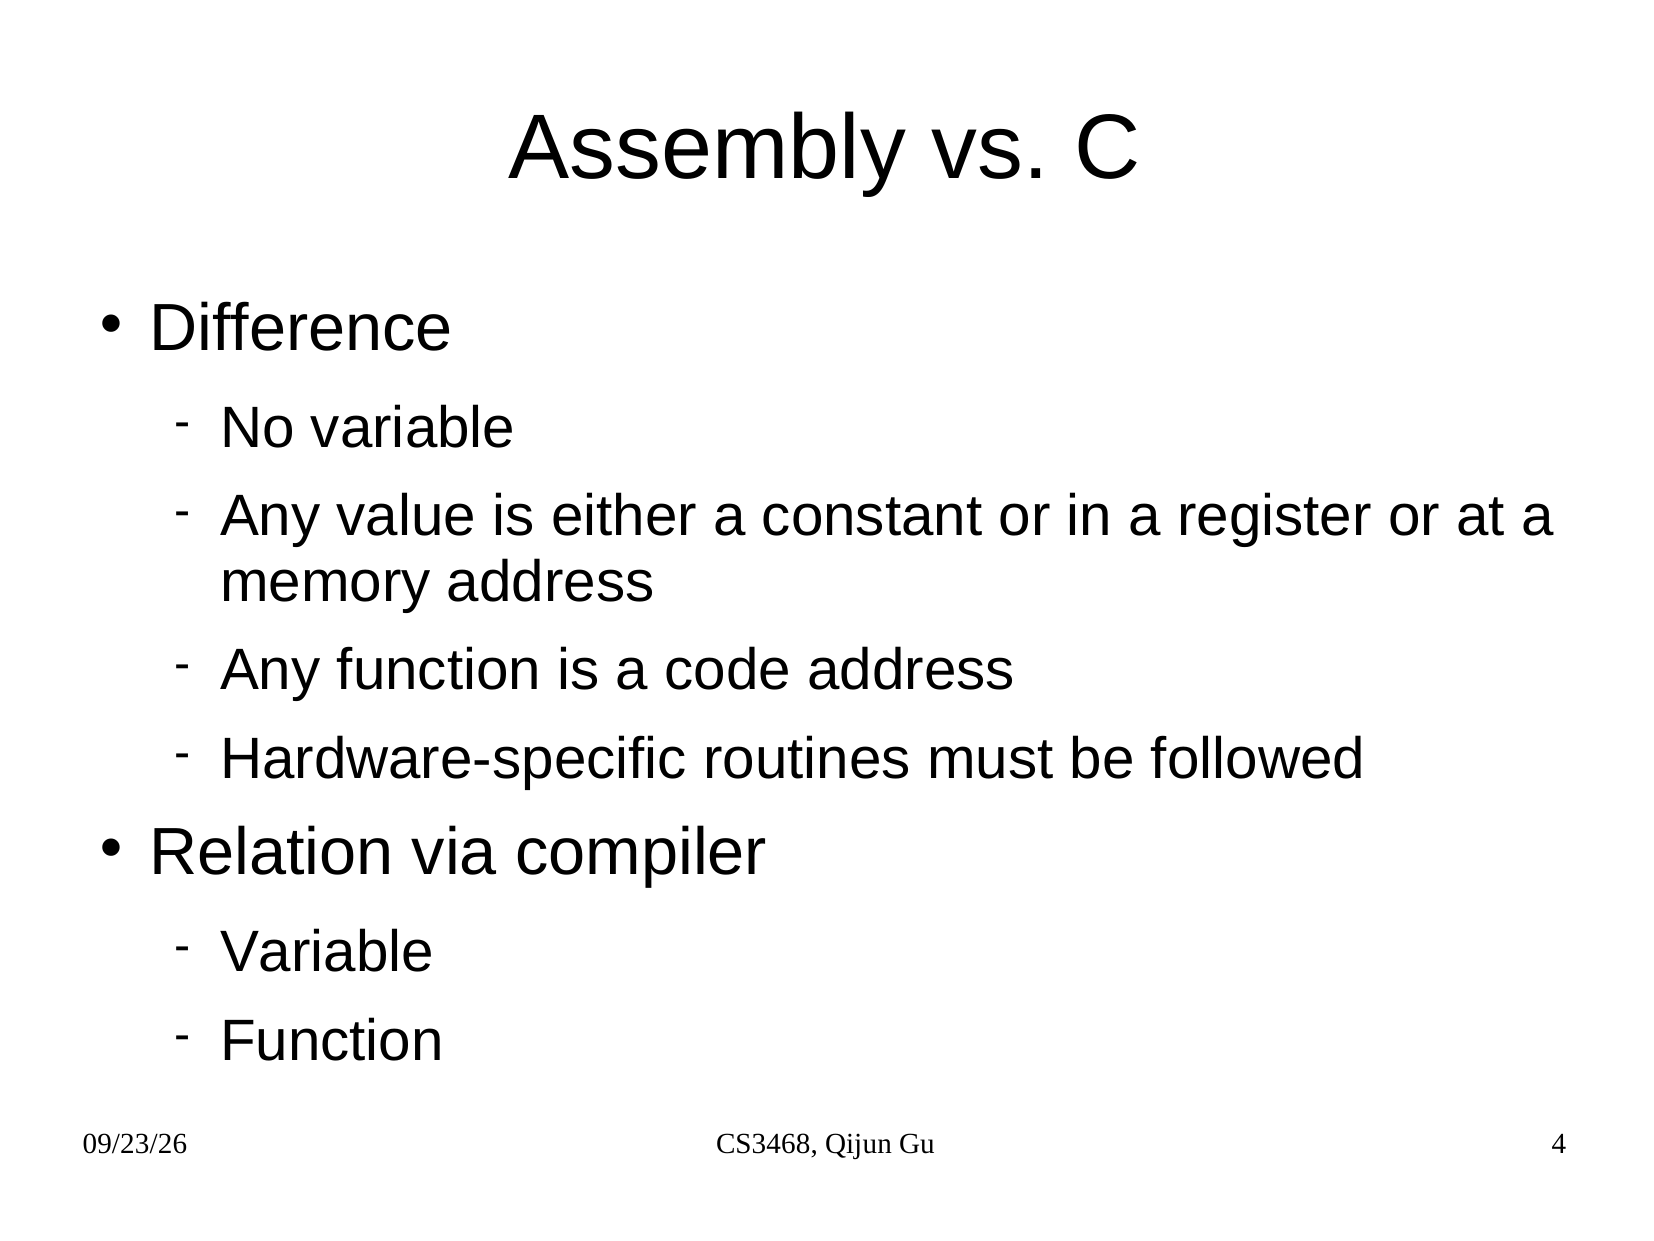

# Assembly vs. C
Difference
No variable
Any value is either a constant or in a register or at a memory address
Any function is a code address
Hardware-specific routines must be followed
Relation via compiler
Variable
Function
CS3468, Qijun Gu
4